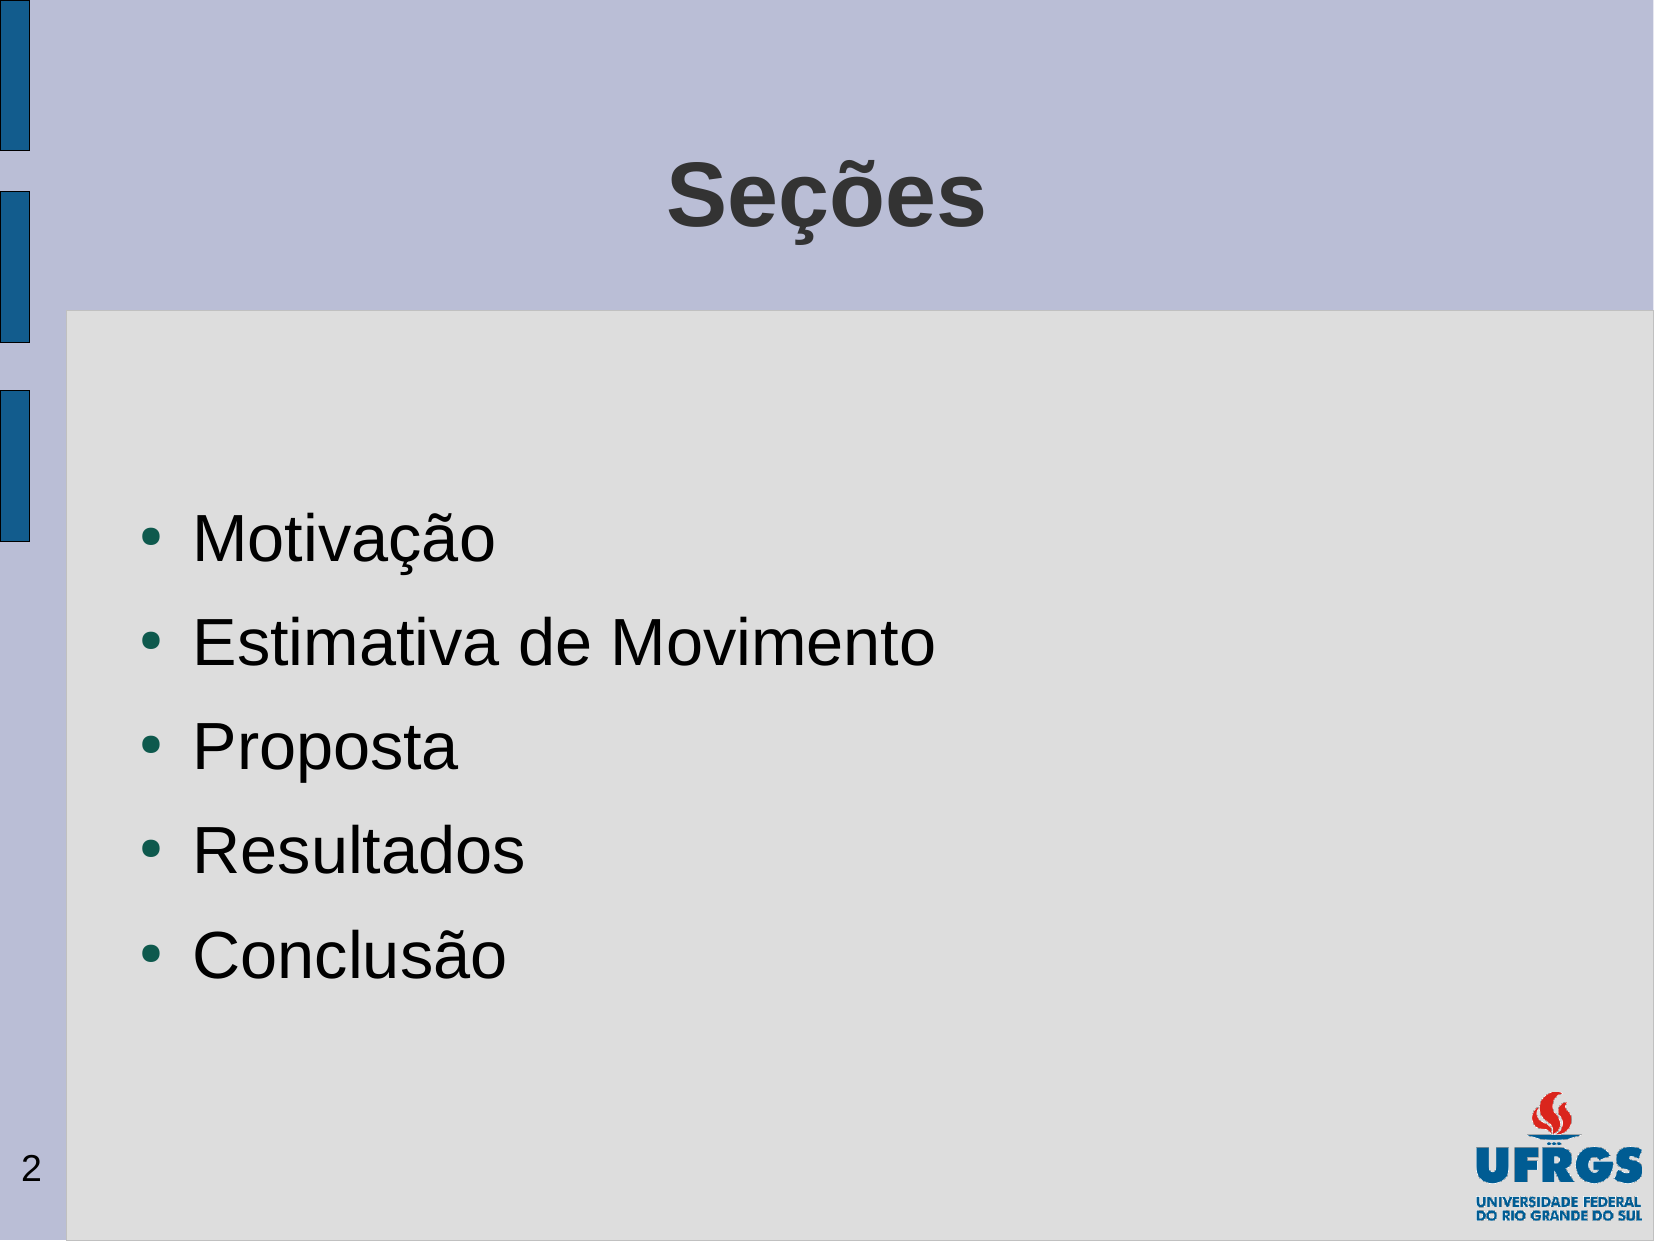

# Seções
Motivação
Estimativa de Movimento
Proposta
Resultados
Conclusão